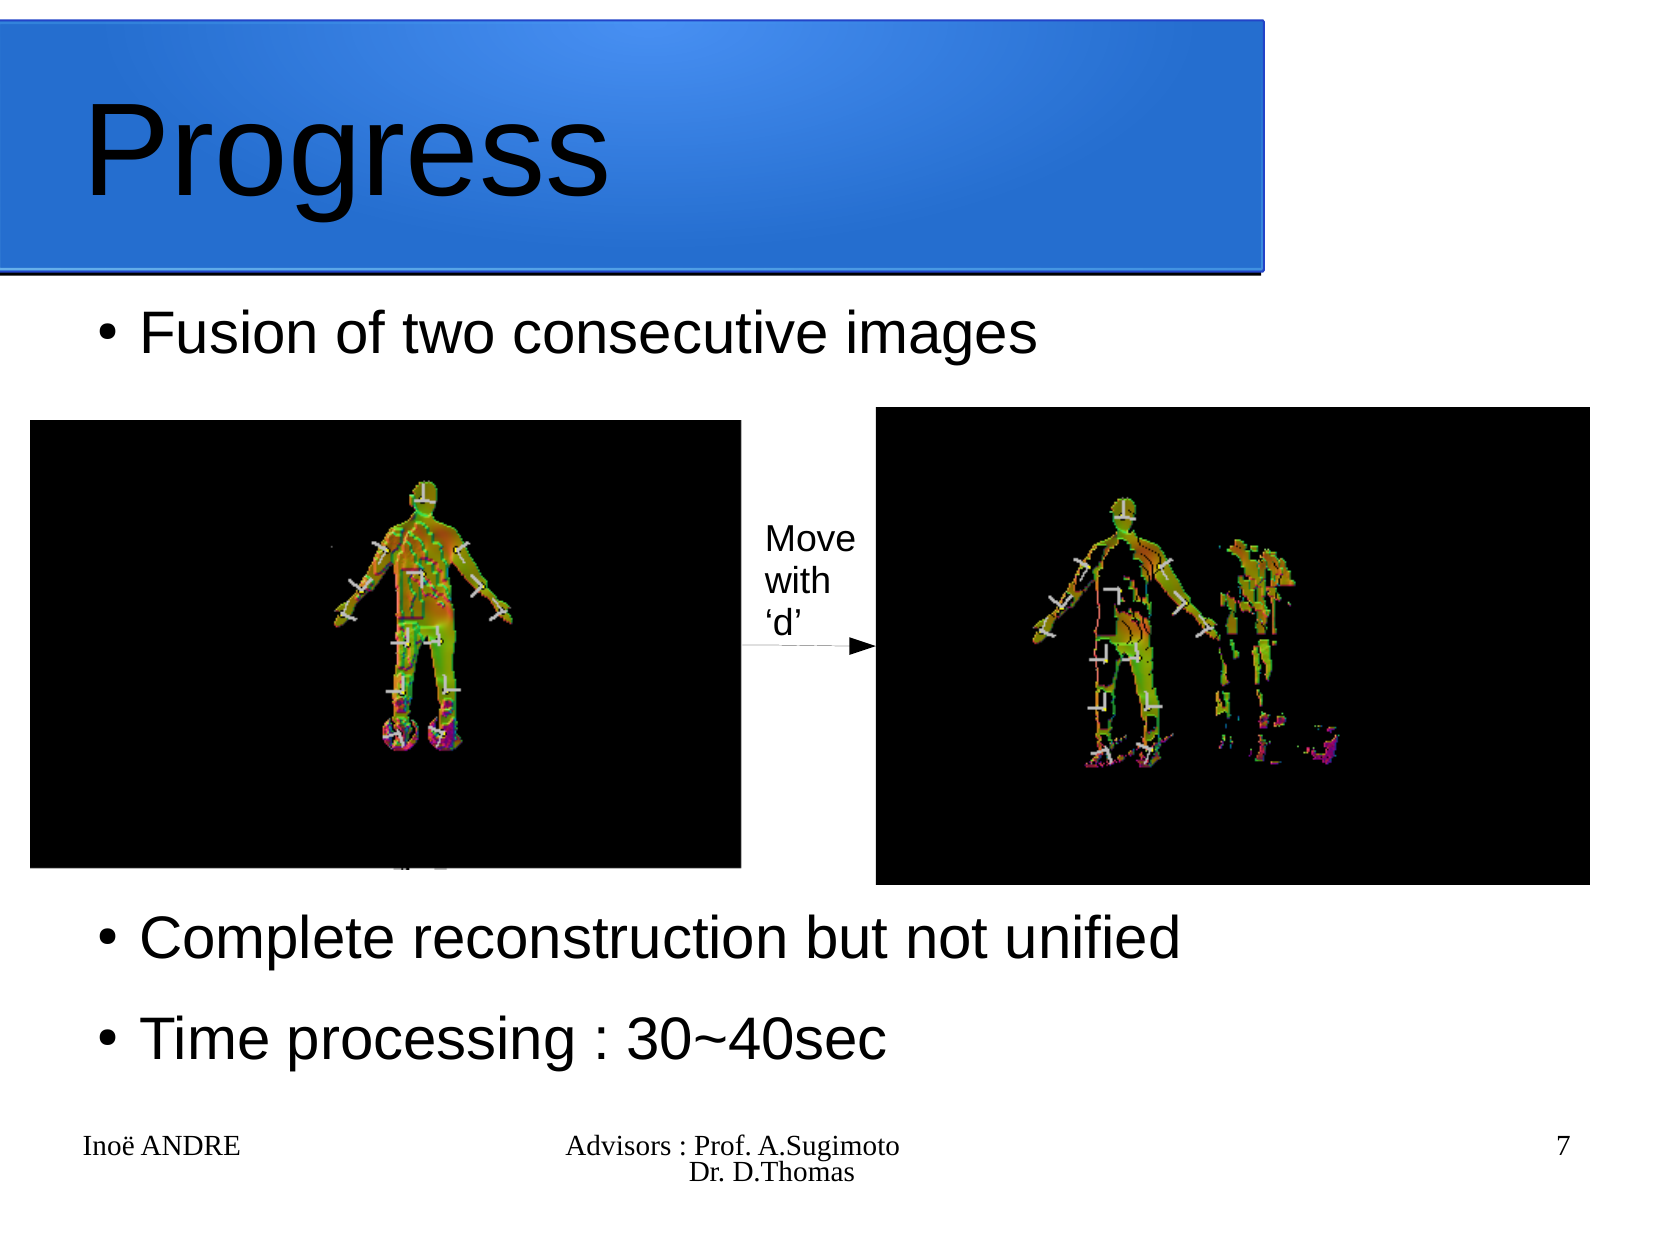

# Progress
Fusion of two consecutive images
Complete reconstruction but not unified
Time processing : 30~40sec
Move with ‘d’
Inoë ANDRE
Advisors : Prof. A.Sugimoto Dr. D.Thomas
7